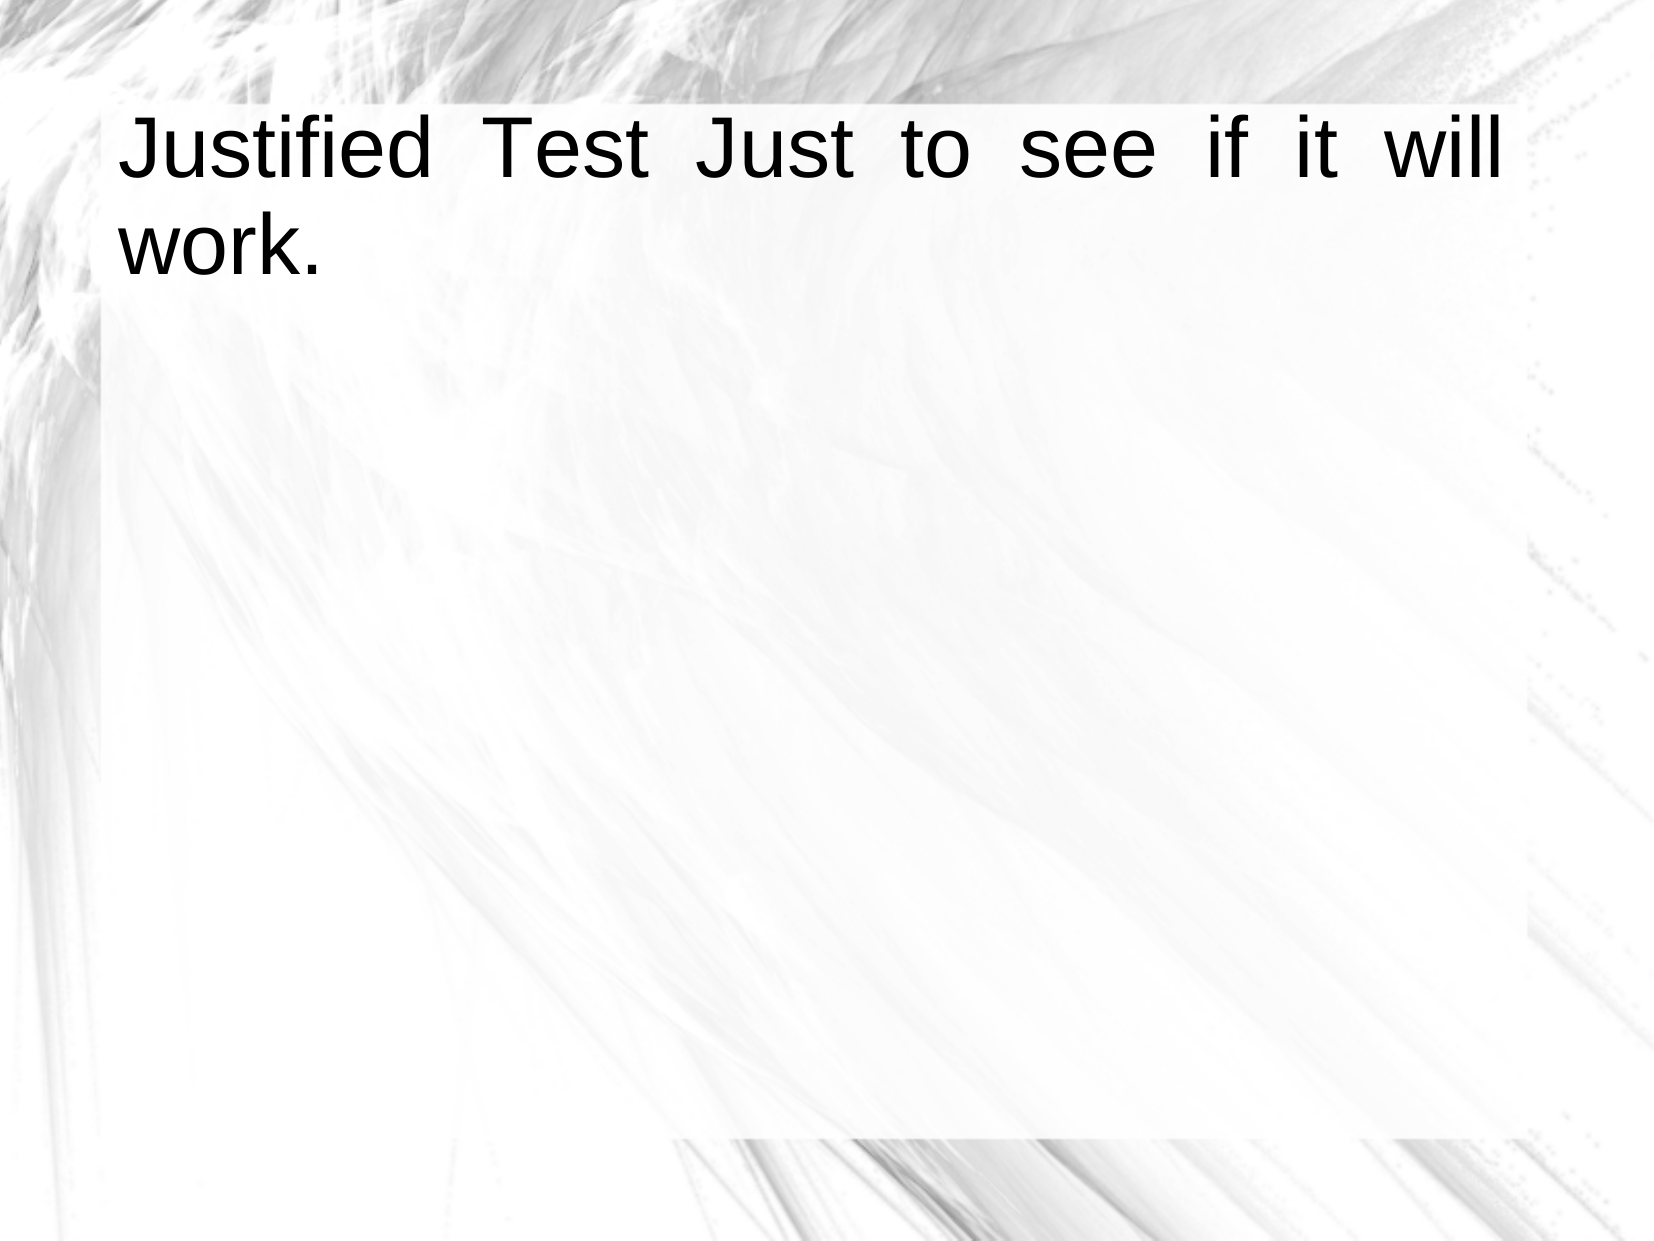

# Justified Test Just to see if it will work.